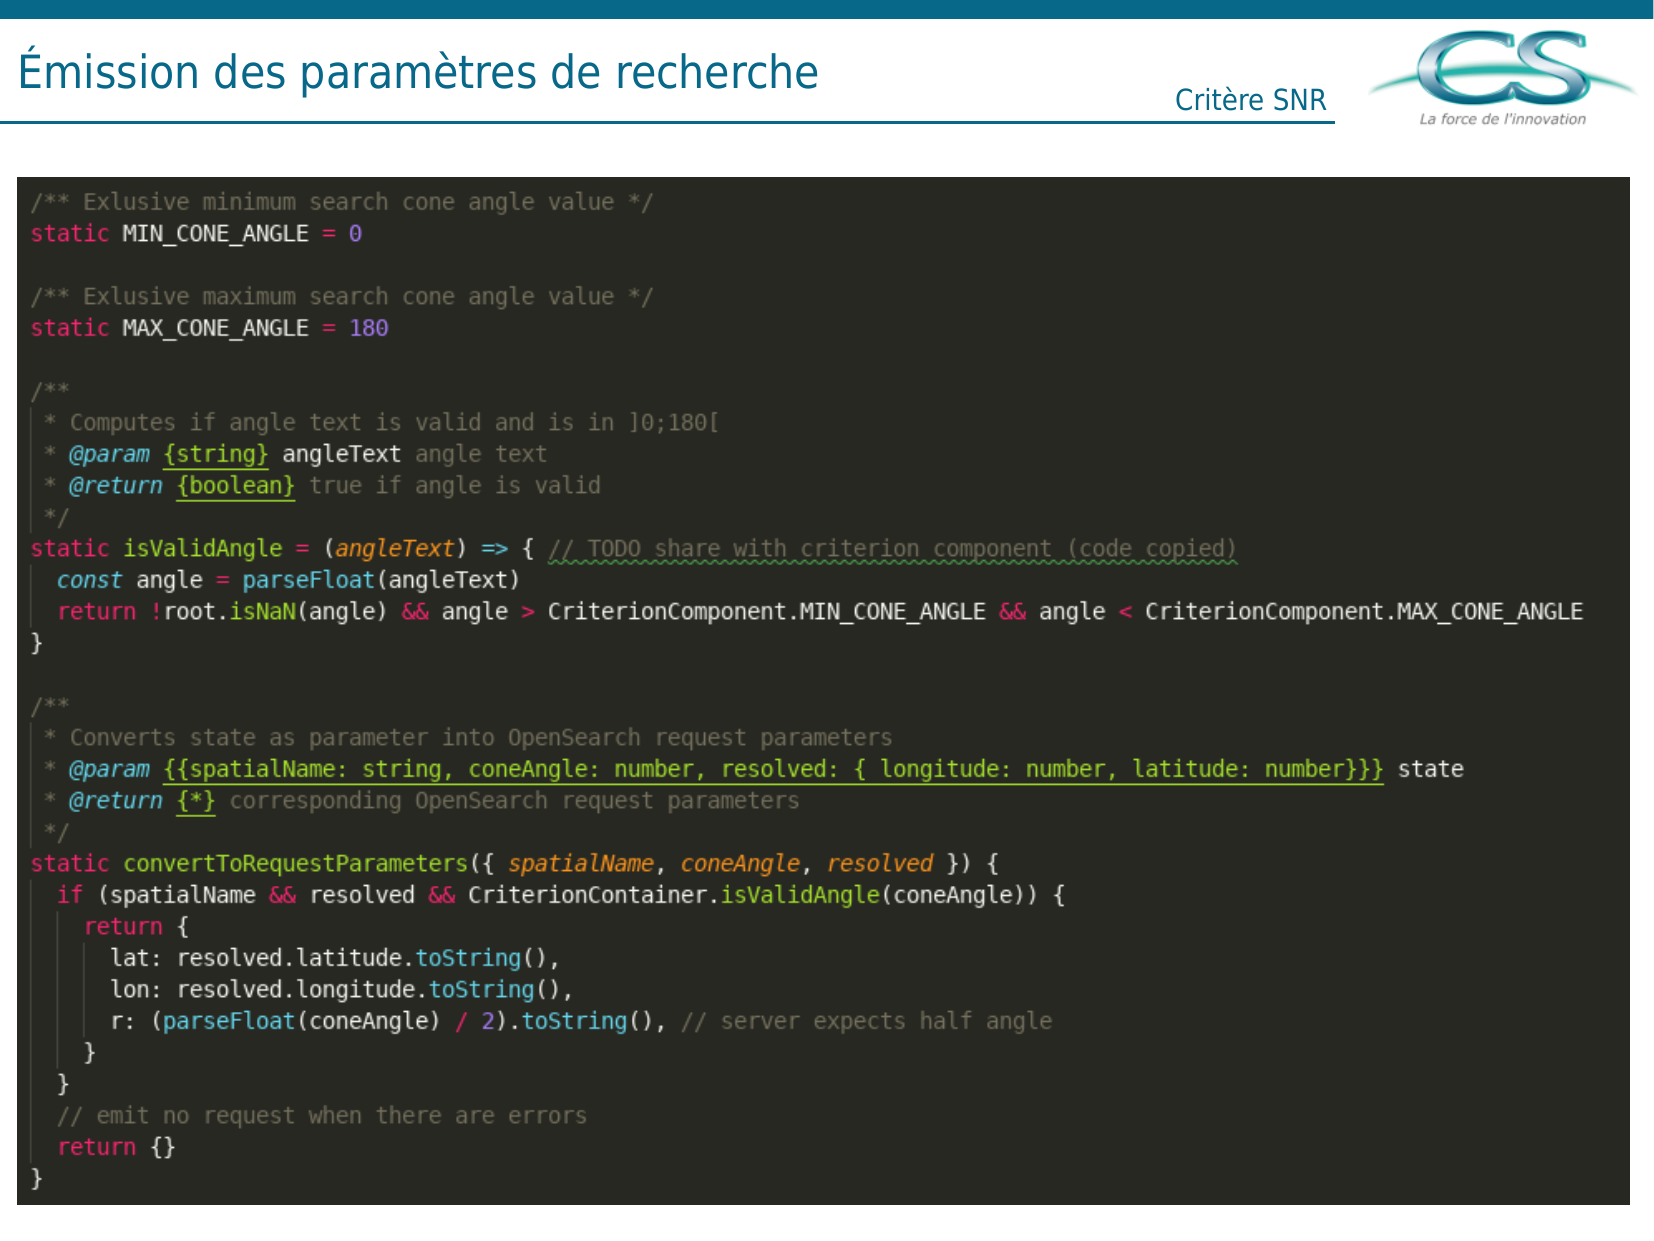

Émission des paramètres de recherche
Critère SNR